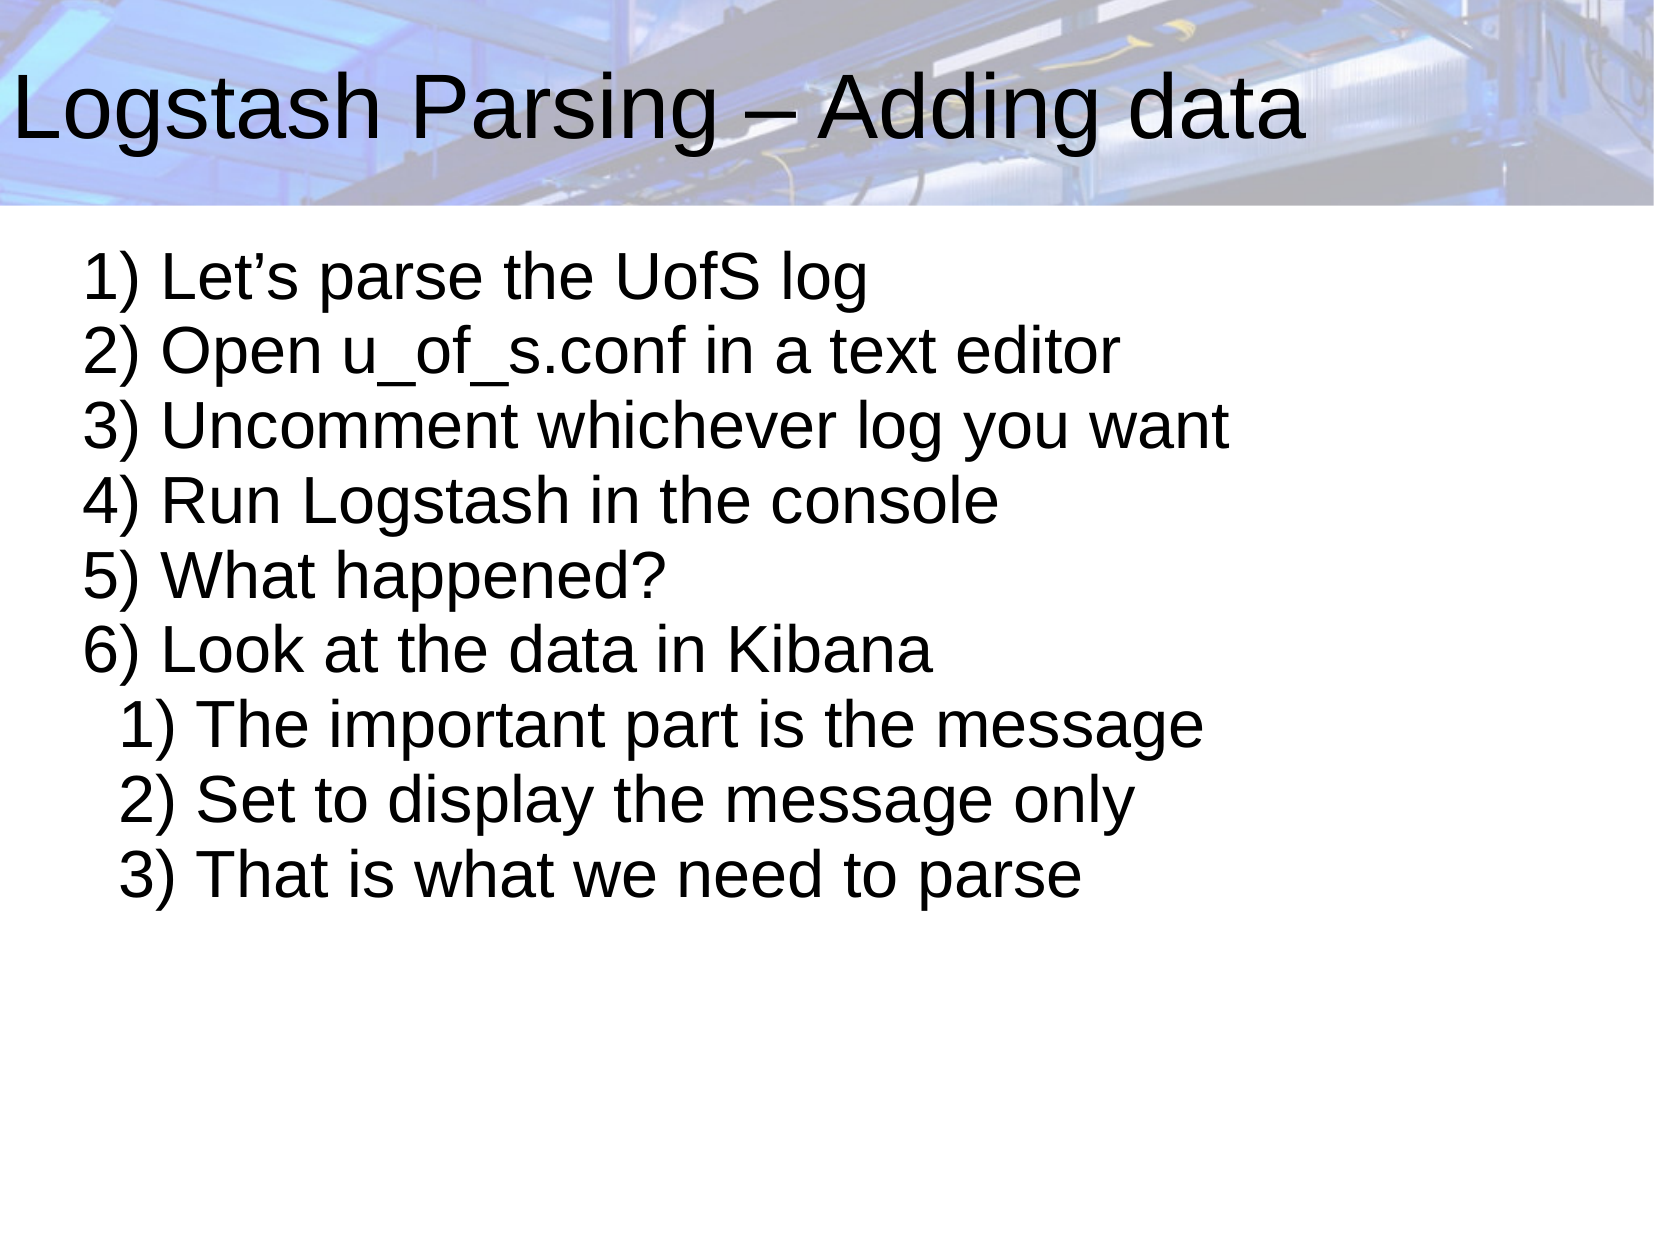

# Logstash Parsing – Adding data
 Let’s parse the UofS log
 Open u_of_s.conf in a text editor
 Uncomment whichever log you want
 Run Logstash in the console
 What happened?
 Look at the data in Kibana
 The important part is the message
 Set to display the message only
 That is what we need to parse